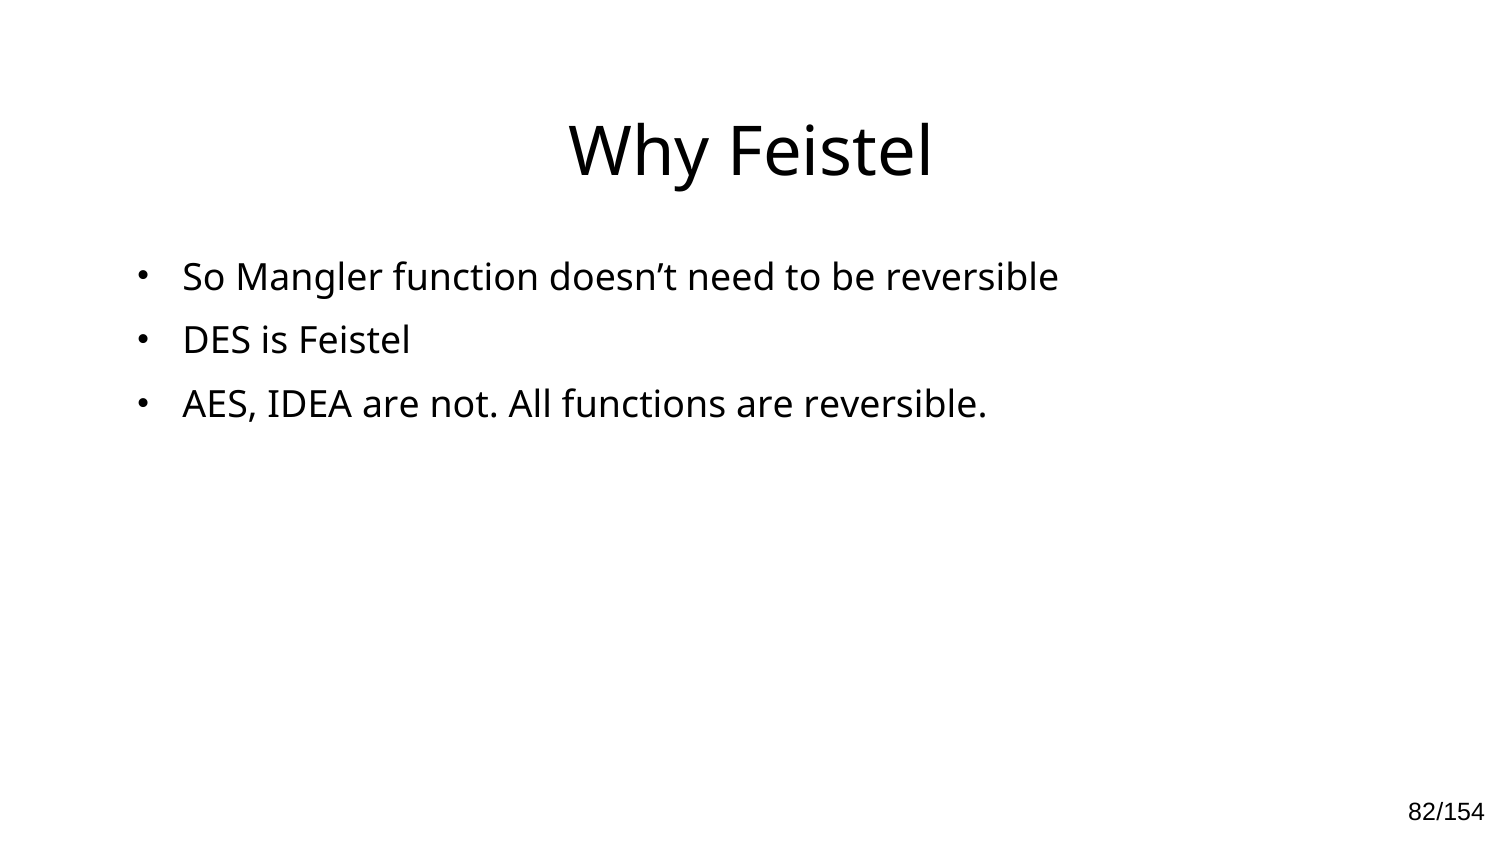

# Why Feistel
So Mangler function doesn’t need to be reversible
DES is Feistel
AES, IDEA are not. All functions are reversible.